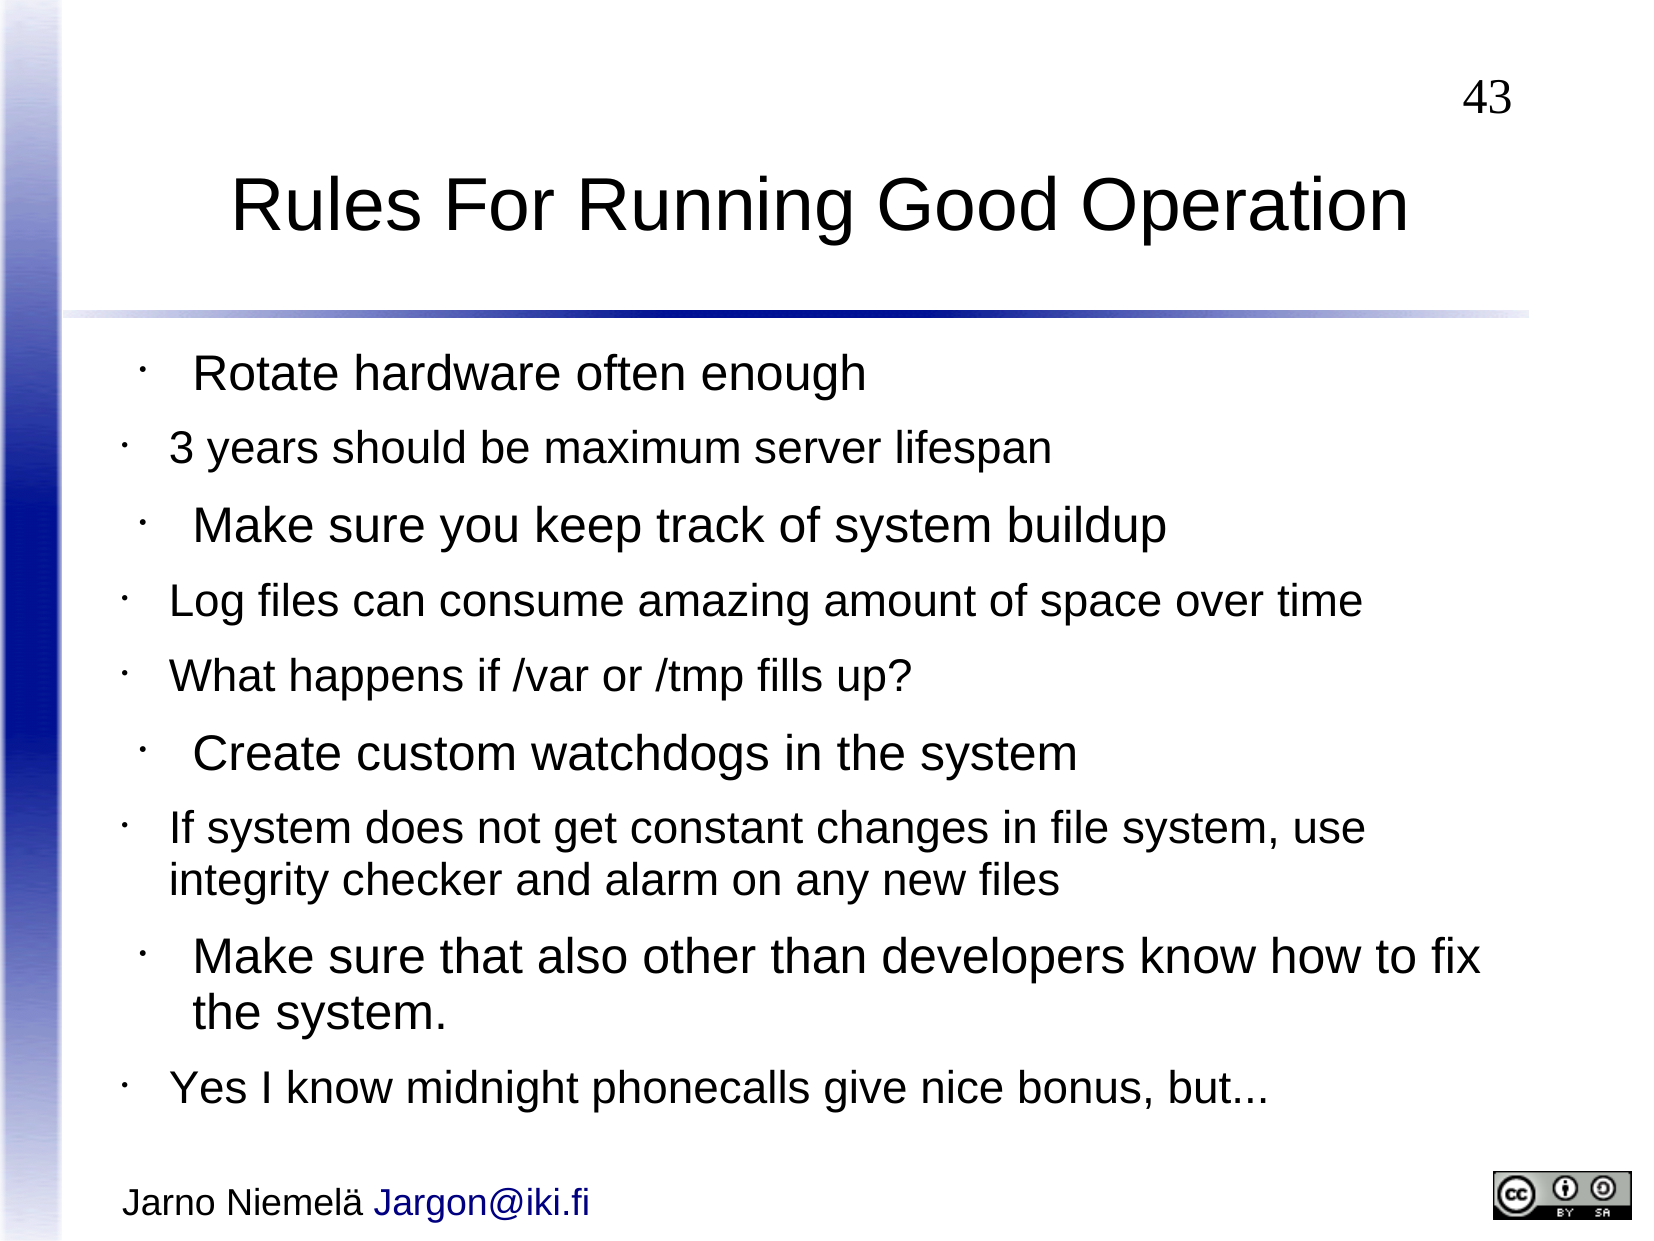

# Rules For Running Good Operation
Rotate hardware often enough
3 years should be maximum server lifespan
Make sure you keep track of system buildup
Log files can consume amazing amount of space over time
What happens if /var or /tmp fills up?
Create custom watchdogs in the system
If system does not get constant changes in file system, use integrity checker and alarm on any new files
Make sure that also other than developers know how to fix the system.
Yes I know midnight phonecalls give nice bonus, but...